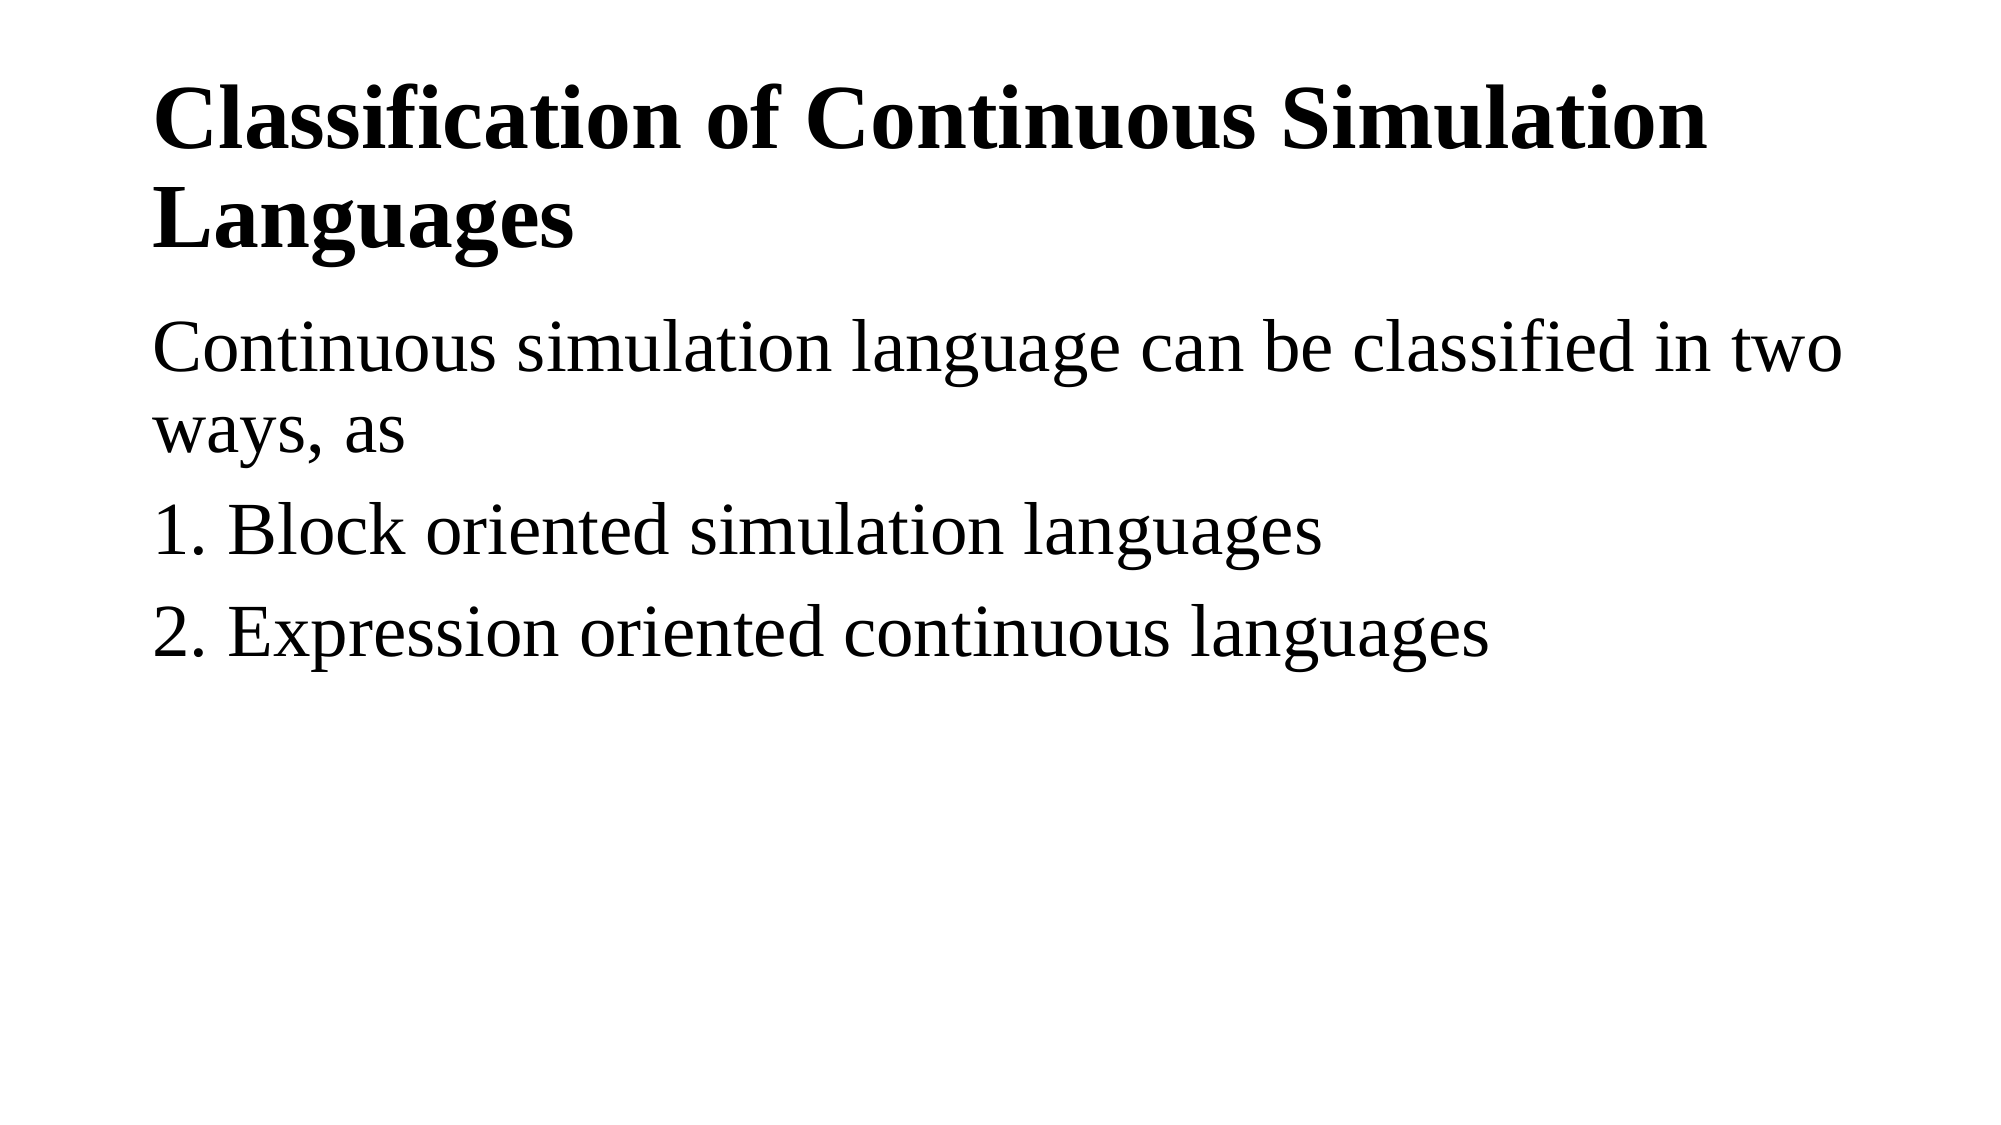

# Classification of Continuous Simulation Languages
Continuous simulation language can be classified in two ways, as
1. Block oriented simulation languages
2. Expression oriented continuous languages